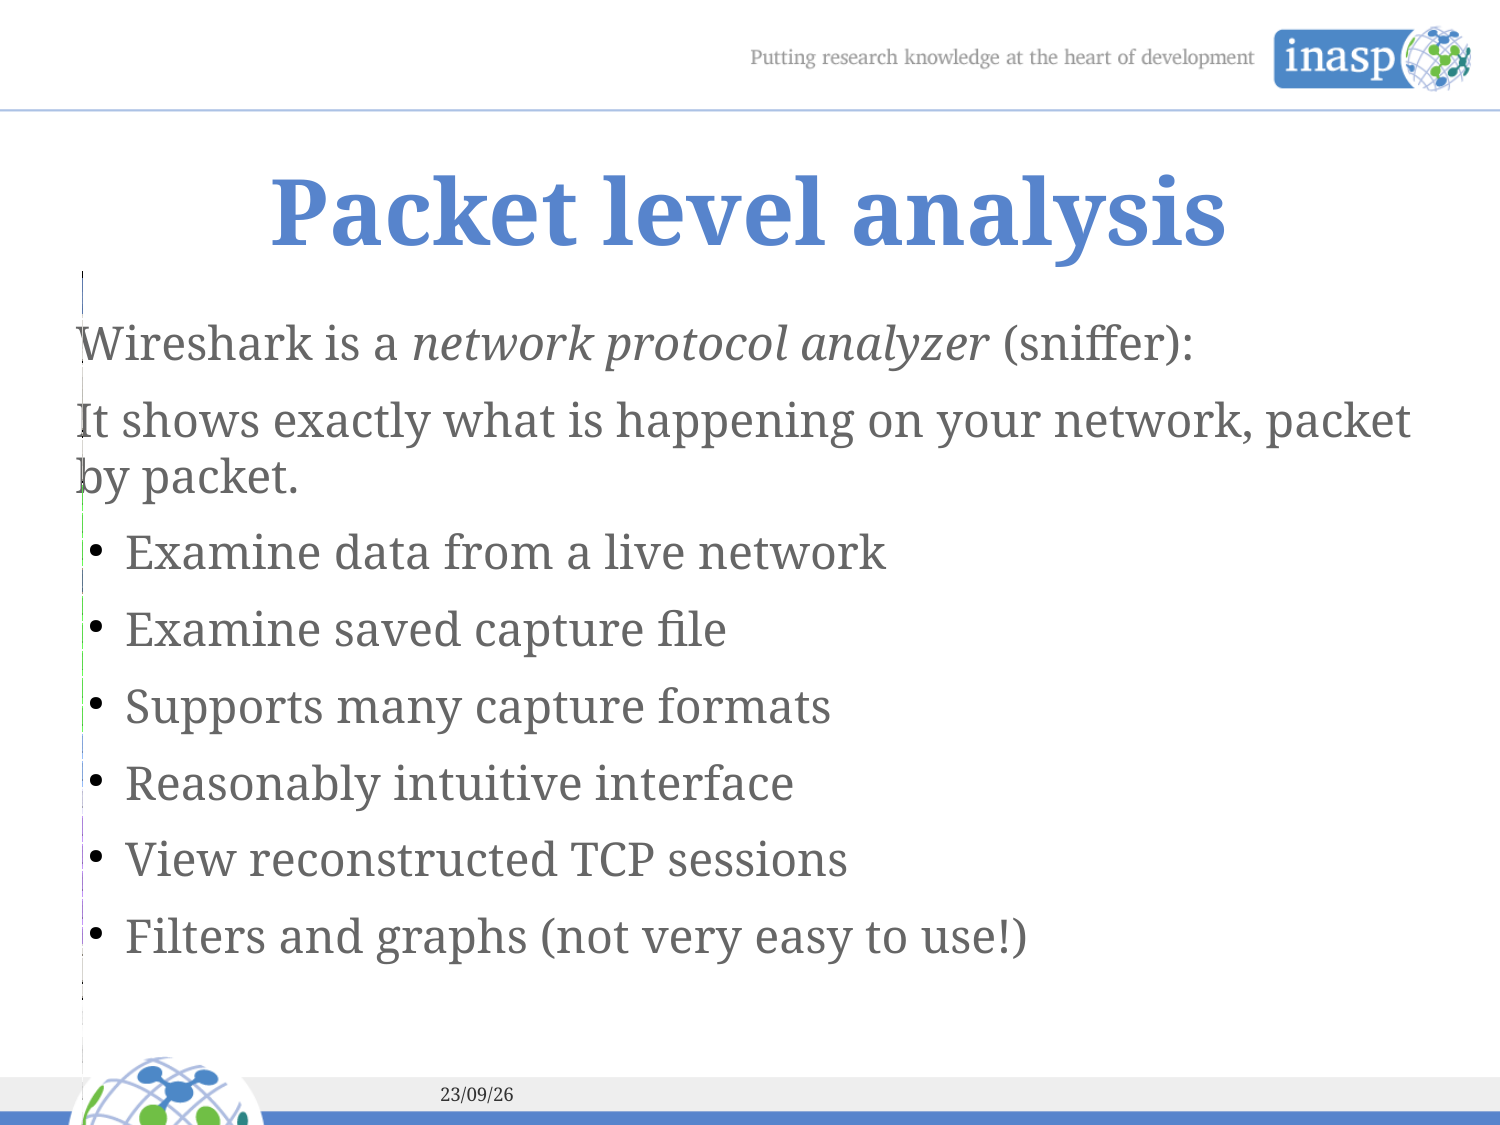

# Packet level analysis
Wireshark is a network protocol analyzer (sniffer):
It shows exactly what is happening on your network, packet by packet.
Examine data from a live network
Examine saved capture file
Supports many capture formats
Reasonably intuitive interface
View reconstructed TCP sessions
Filters and graphs (not very easy to use!)